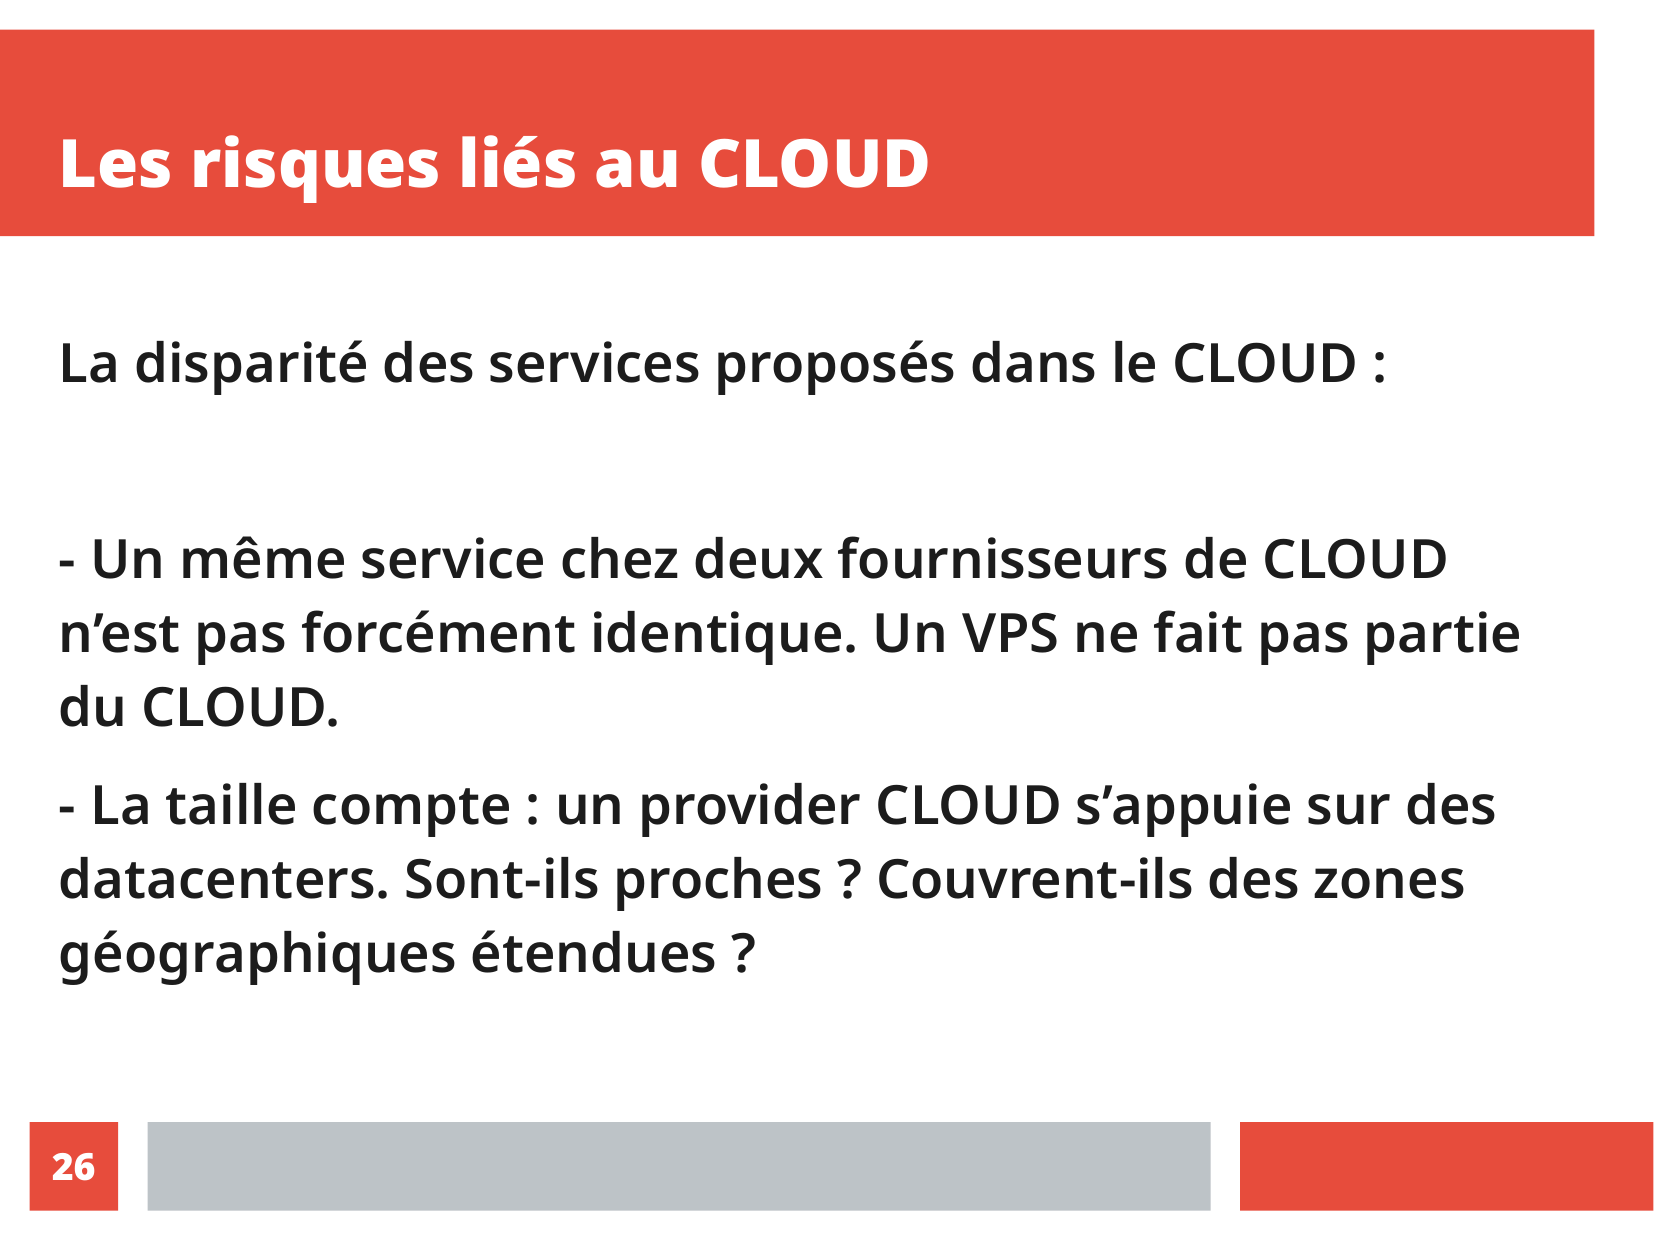

# Les risques liés au CLOUD
La disparité des services proposés dans le CLOUD :
- Un même service chez deux fournisseurs de CLOUD n’est pas forcément identique. Un VPS ne fait pas partie du CLOUD.
- La taille compte : un provider CLOUD s’appuie sur des datacenters. Sont-ils proches ? Couvrent-ils des zones géographiques étendues ?
26